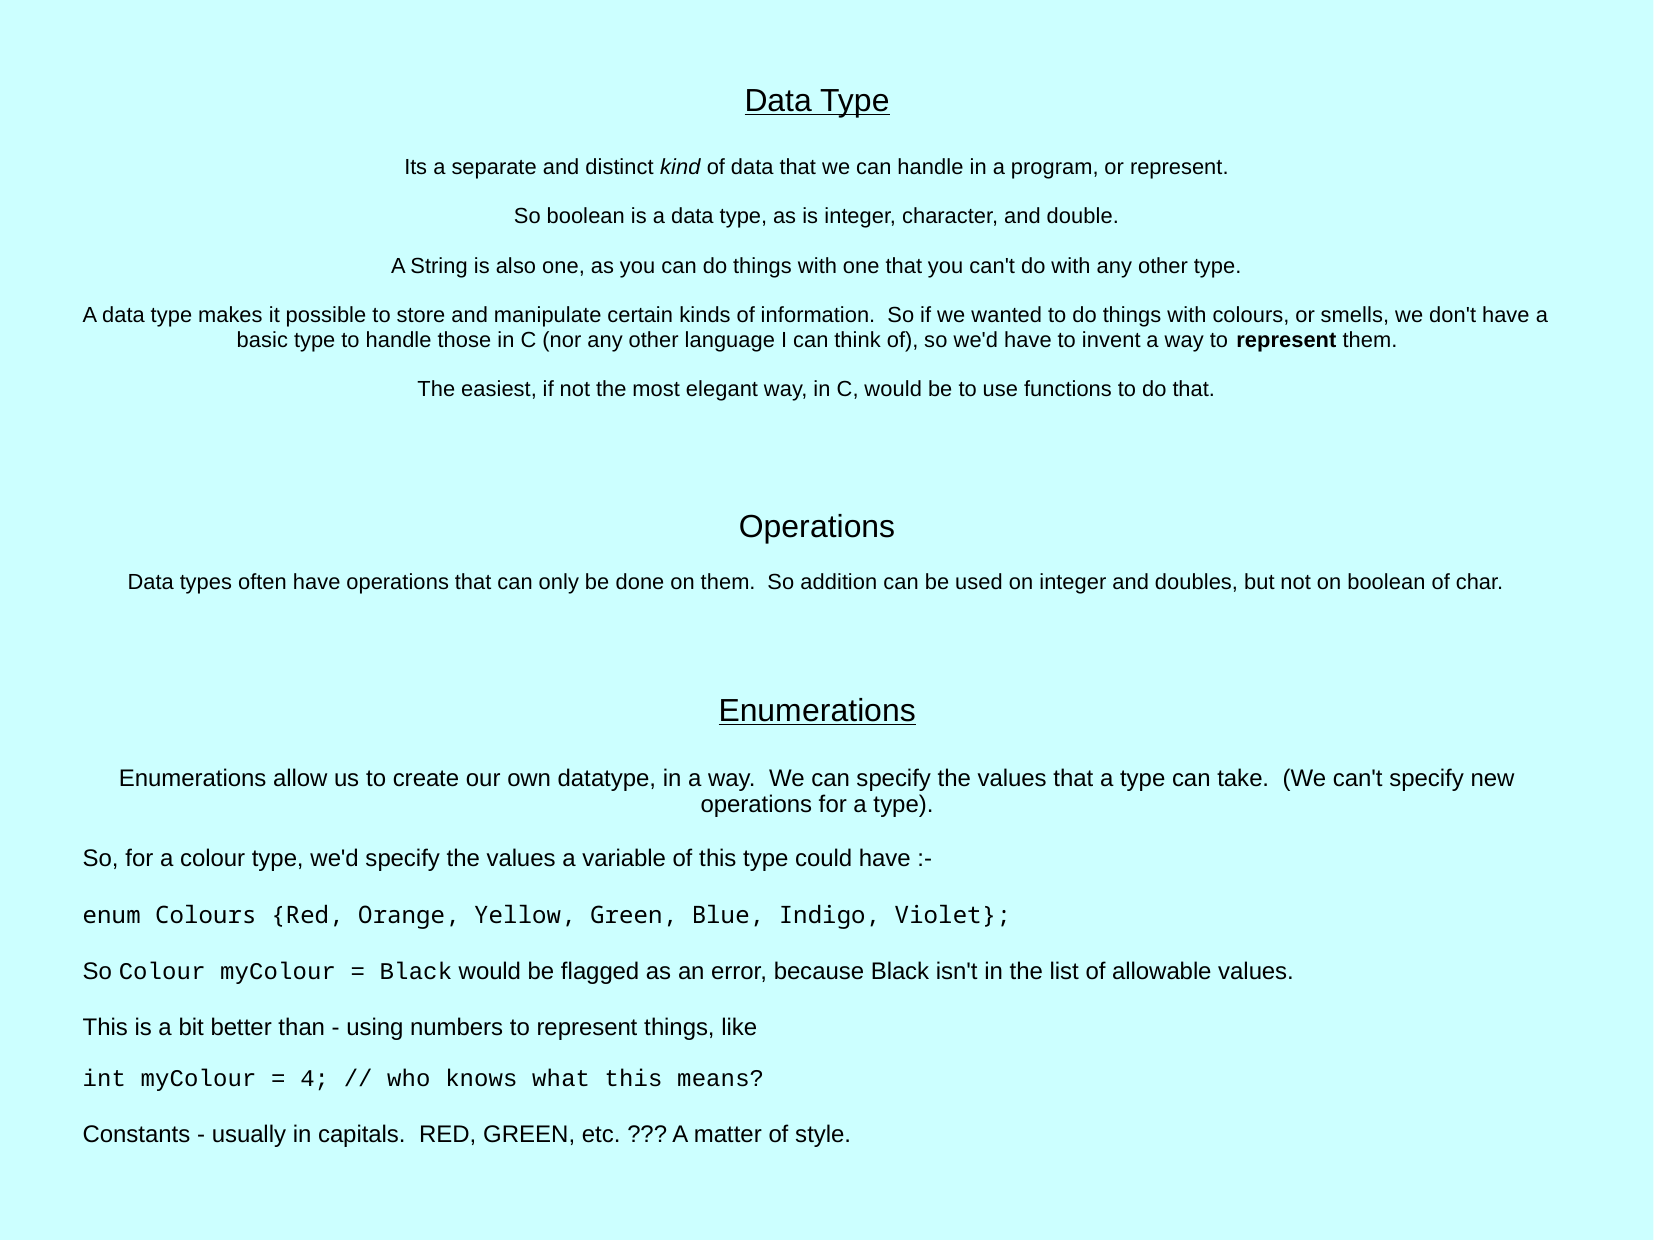

# Data Type
Its a separate and distinct kind of data that we can handle in a program, or represent.
So boolean is a data type, as is integer, character, and double.
A String is also one, as you can do things with one that you can't do with any other type.
A data type makes it possible to store and manipulate certain kinds of information. So if we wanted to do things with colours, or smells, we don't have a basic type to handle those in C (nor any other language I can think of), so we'd have to invent a way to represent them.
The easiest, if not the most elegant way, in C, would be to use functions to do that.
Operations
Data types often have operations that can only be done on them. So addition can be used on integer and doubles, but not on boolean of char.
Enumerations
Enumerations allow us to create our own datatype, in a way. We can specify the values that a type can take. (We can't specify new operations for a type).
So, for a colour type, we'd specify the values a variable of this type could have :-
enum Colours {Red, Orange, Yellow, Green, Blue, Indigo, Violet};
So Colour myColour = Black would be flagged as an error, because Black isn't in the list of allowable values.
This is a bit better than - using numbers to represent things, like
int myColour = 4; // who knows what this means?
Constants - usually in capitals. RED, GREEN, etc. ??? A matter of style.